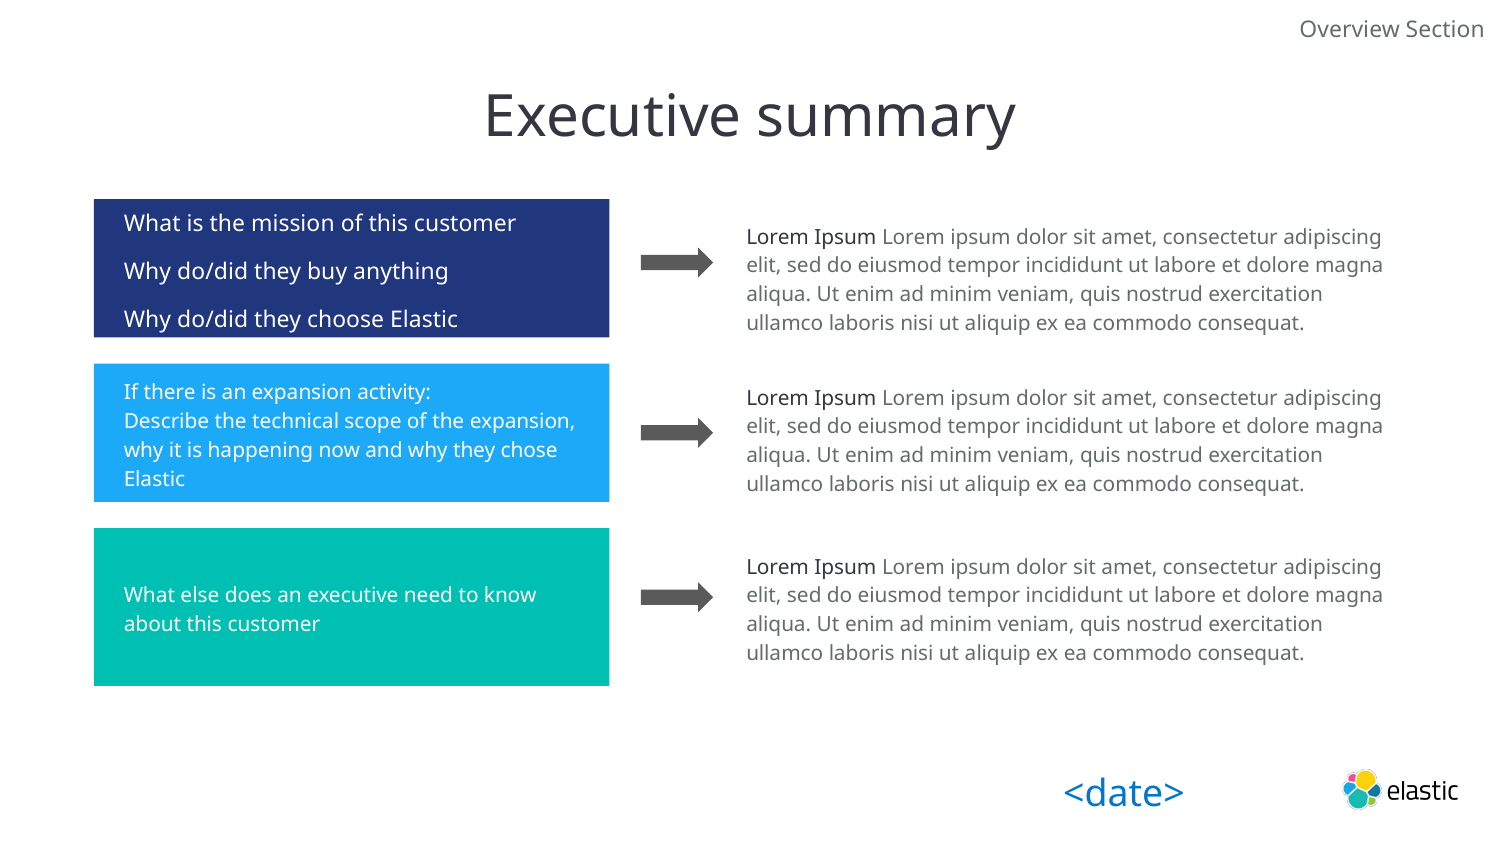

Overview Section
# Executive summary
What is the mission of this customer
Why do/did they buy anything
Why do/did they choose Elastic
Lorem Ipsum Lorem ipsum dolor sit amet, consectetur adipiscing elit, sed do eiusmod tempor incididunt ut labore et dolore magna aliqua. Ut enim ad minim veniam, quis nostrud exercitation ullamco laboris nisi ut aliquip ex ea commodo consequat.
Lorem Ipsum Lorem ipsum dolor sit amet, consectetur adipiscing elit, sed do eiusmod tempor incididunt ut labore et dolore magna aliqua. Ut enim ad minim veniam, quis nostrud exercitation ullamco laboris nisi ut aliquip ex ea commodo consequat.
If there is an expansion activity:
Describe the technical scope of the expansion, why it is happening now and why they chose Elastic
What else does an executive need to know about this customer
Lorem Ipsum Lorem ipsum dolor sit amet, consectetur adipiscing elit, sed do eiusmod tempor incididunt ut labore et dolore magna aliqua. Ut enim ad minim veniam, quis nostrud exercitation ullamco laboris nisi ut aliquip ex ea commodo consequat.
<date>